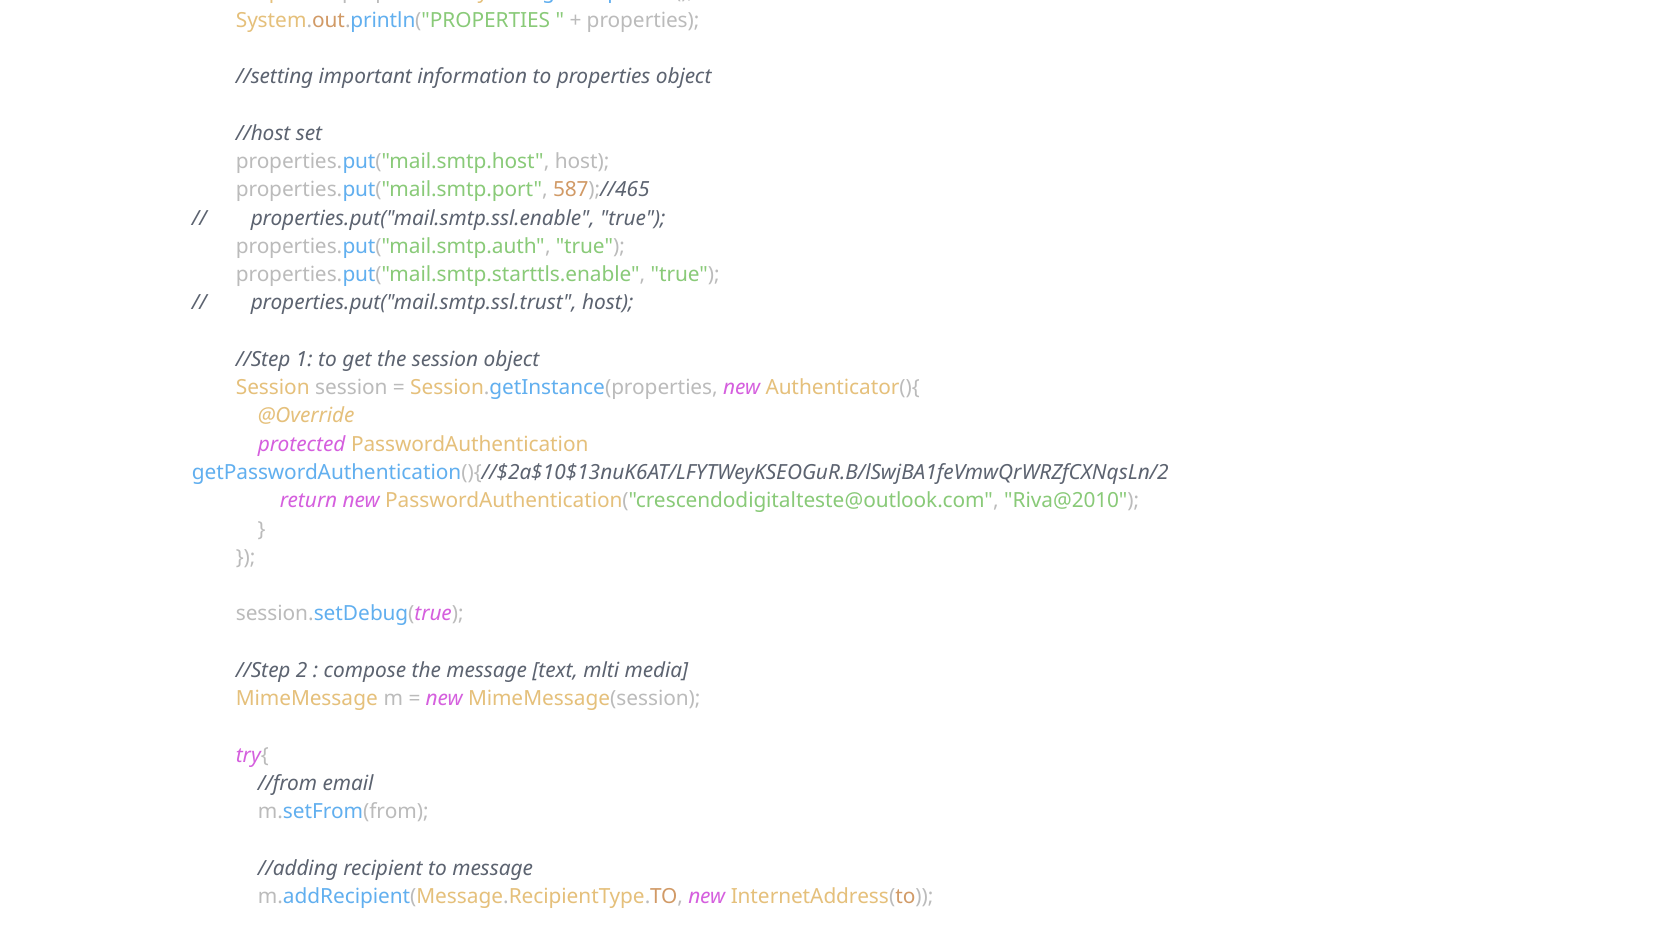

public boolean sendEmail(String to, String subject, String message){
 //rest of the code.
 boolean f =false;
 String from="crescendodigitalteste@outlook.com";
 //Variable for gmail
 String host="smtp.office365.com";
 //get the system properties
 Properties properties = System.getProperties();
 System.out.println("PROPERTIES " + properties);
 //setting important information to properties object
 //host set
 properties.put("mail.smtp.host", host);
 properties.put("mail.smtp.port", 587);//465
// properties.put("mail.smtp.ssl.enable", "true");
 properties.put("mail.smtp.auth", "true");
 properties.put("mail.smtp.starttls.enable", "true");
// properties.put("mail.smtp.ssl.trust", host);
 //Step 1: to get the session object
 Session session = Session.getInstance(properties, new Authenticator(){
 @Override
 protected PasswordAuthentication getPasswordAuthentication(){//$2a$10$13nuK6AT/LFYTWeyKSEOGuR.B/lSwjBA1feVmwQrWRZfCXNqsLn/2
 return new PasswordAuthentication("crescendodigitalteste@outlook.com", "Riva@2010");
 }
 });
 session.setDebug(true);
 //Step 2 : compose the message [text, mlti media]
 MimeMessage m = new MimeMessage(session);
 try{
 //from email
 m.setFrom(from);
 //adding recipient to message
 m.addRecipient(Message.RecipientType.TO, new InternetAddress(to));
 //adding subject to message
 m.setSubject(subject);
 //adding text to message
 m.setText(message);
 //send
 //step 3: send the message using transport class
 Transport.send(m);
// javax.mail.Transport transport = session.getTransport("smtp");
// transport.sendMessage(m, m.getAllRecipients());
// transport.close();
 System.out.println("Sent success...........");
 f=true;
 }catch (Exception e){
 e.printStackTrace();
 }
 return f;
 }
#